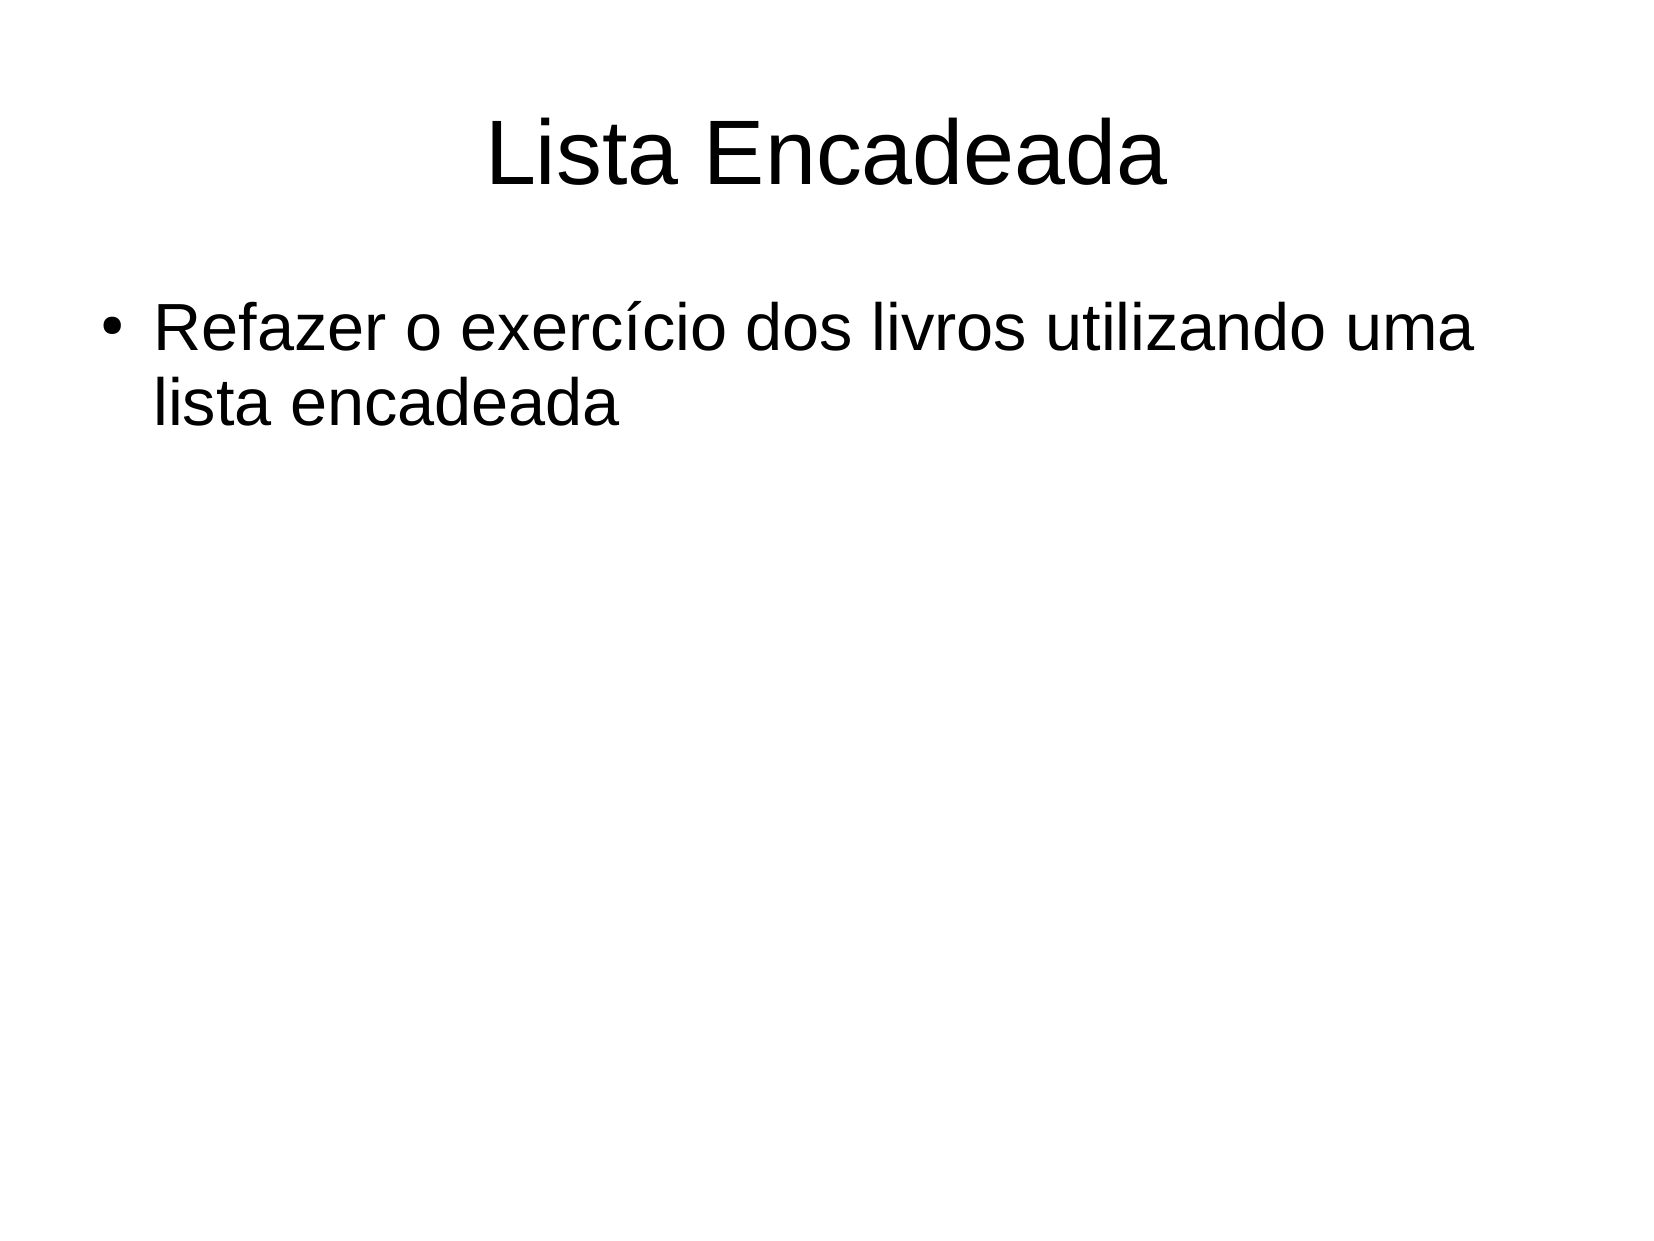

# Lista Encadeada
Refazer o exercício dos livros utilizando uma lista encadeada